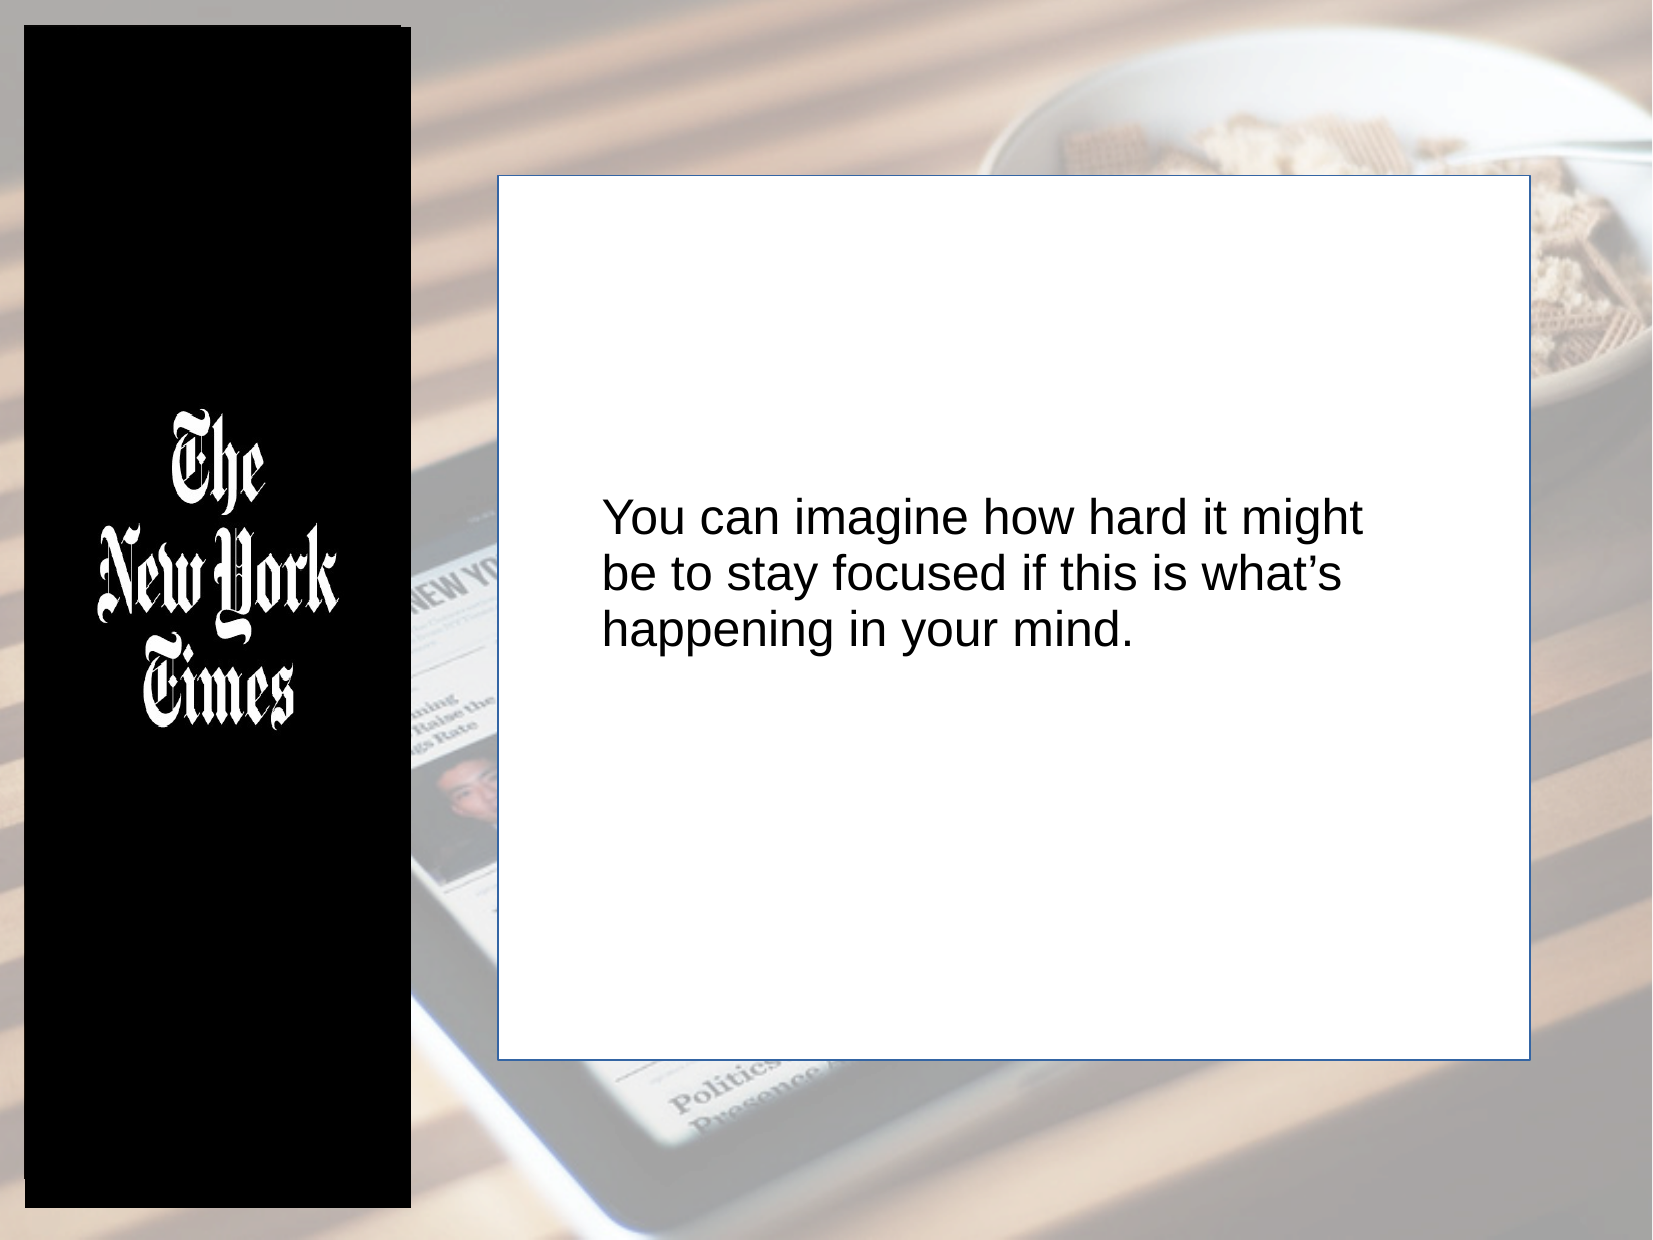

You can imagine how hard it might be to stay focused if this is what’s happening in your mind.